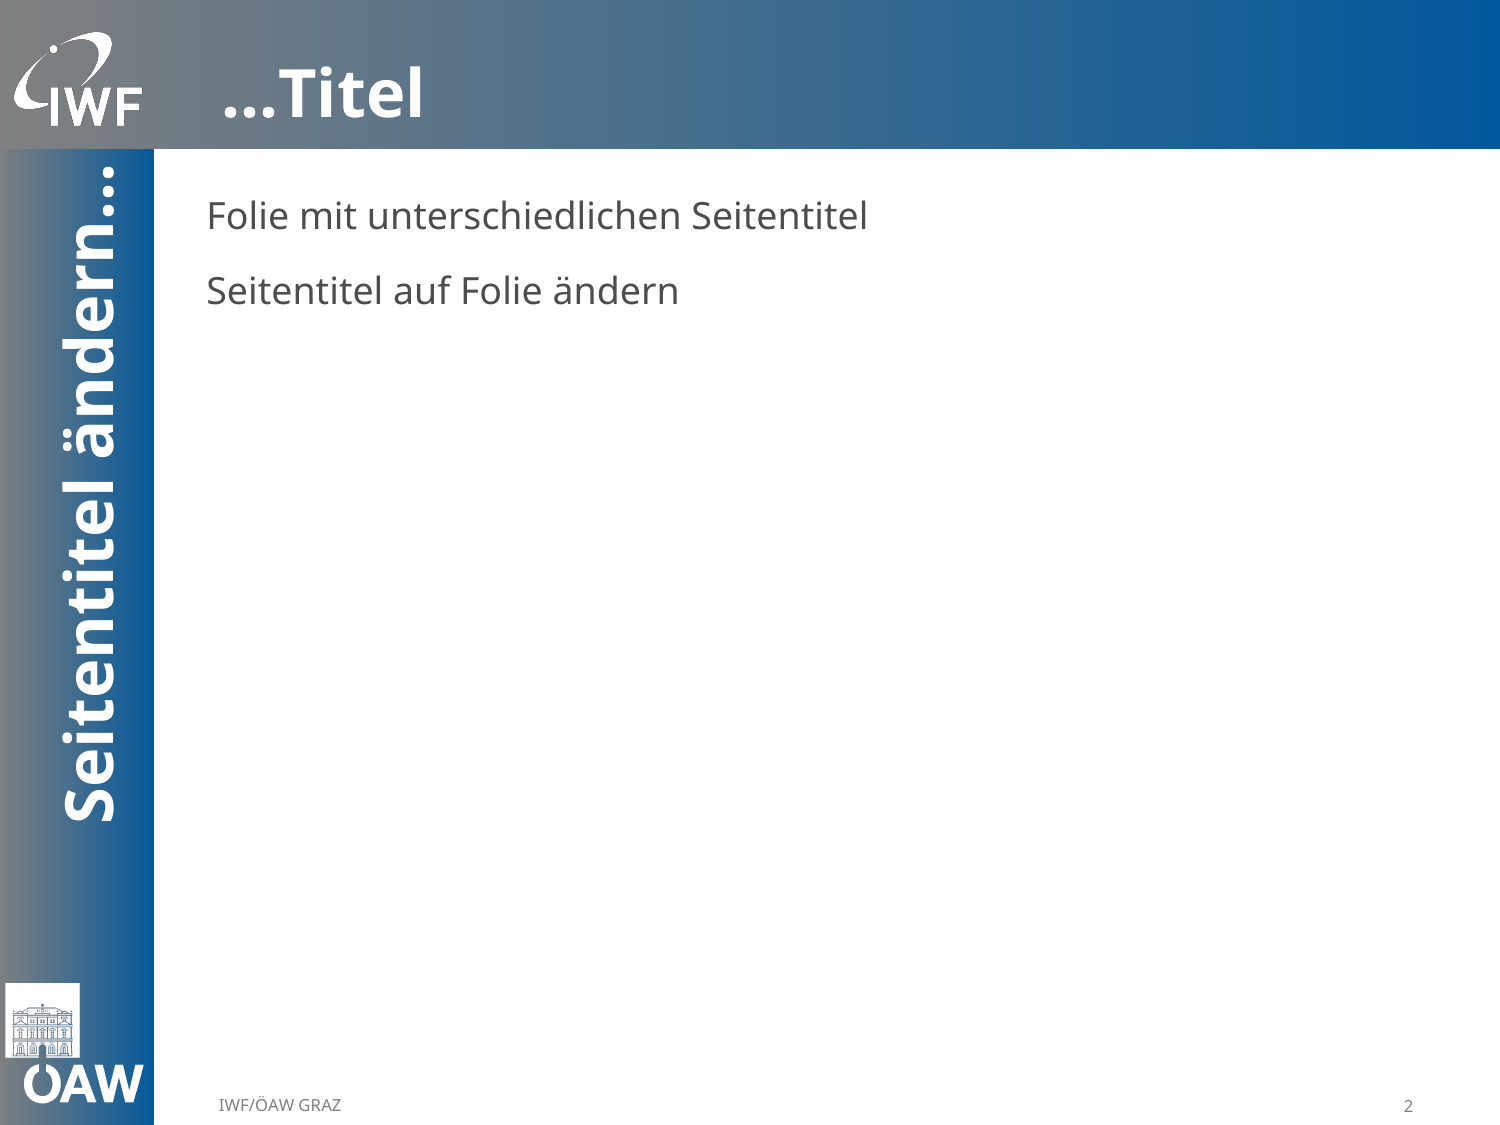

…Titel
# Folie mit unterschiedlichen Seitentitel
Seitentitel auf Folie ändern
Seitentitel ändern…
IWF/ÖAW GRAZ
2